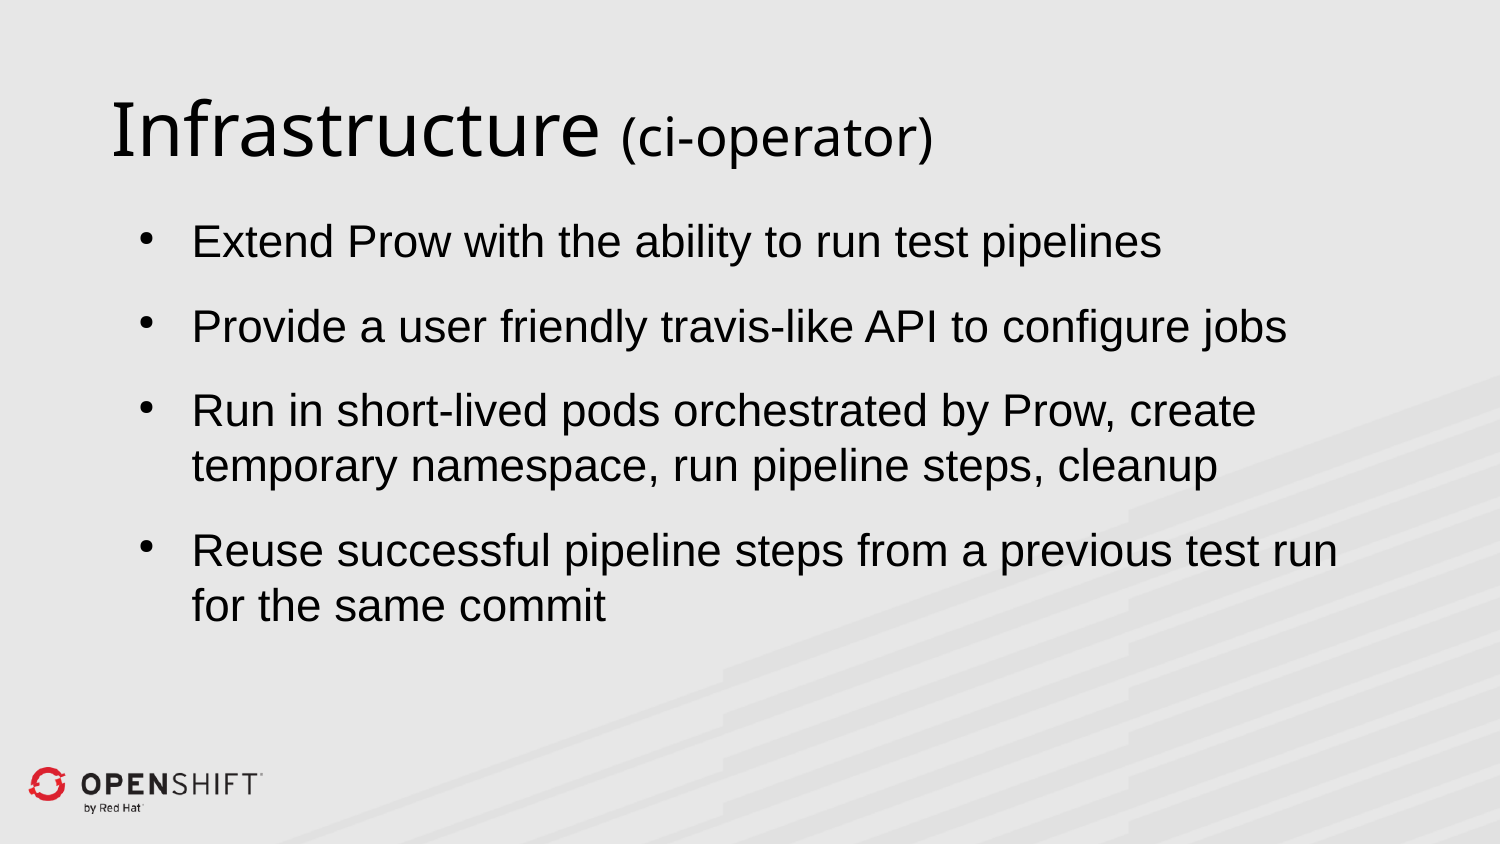

# Infrastructure (ci-operator)
Extend Prow with the ability to run test pipelines
Provide a user friendly travis-like API to configure jobs
Run in short-lived pods orchestrated by Prow, create temporary namespace, run pipeline steps, cleanup
Reuse successful pipeline steps from a previous test run for the same commit